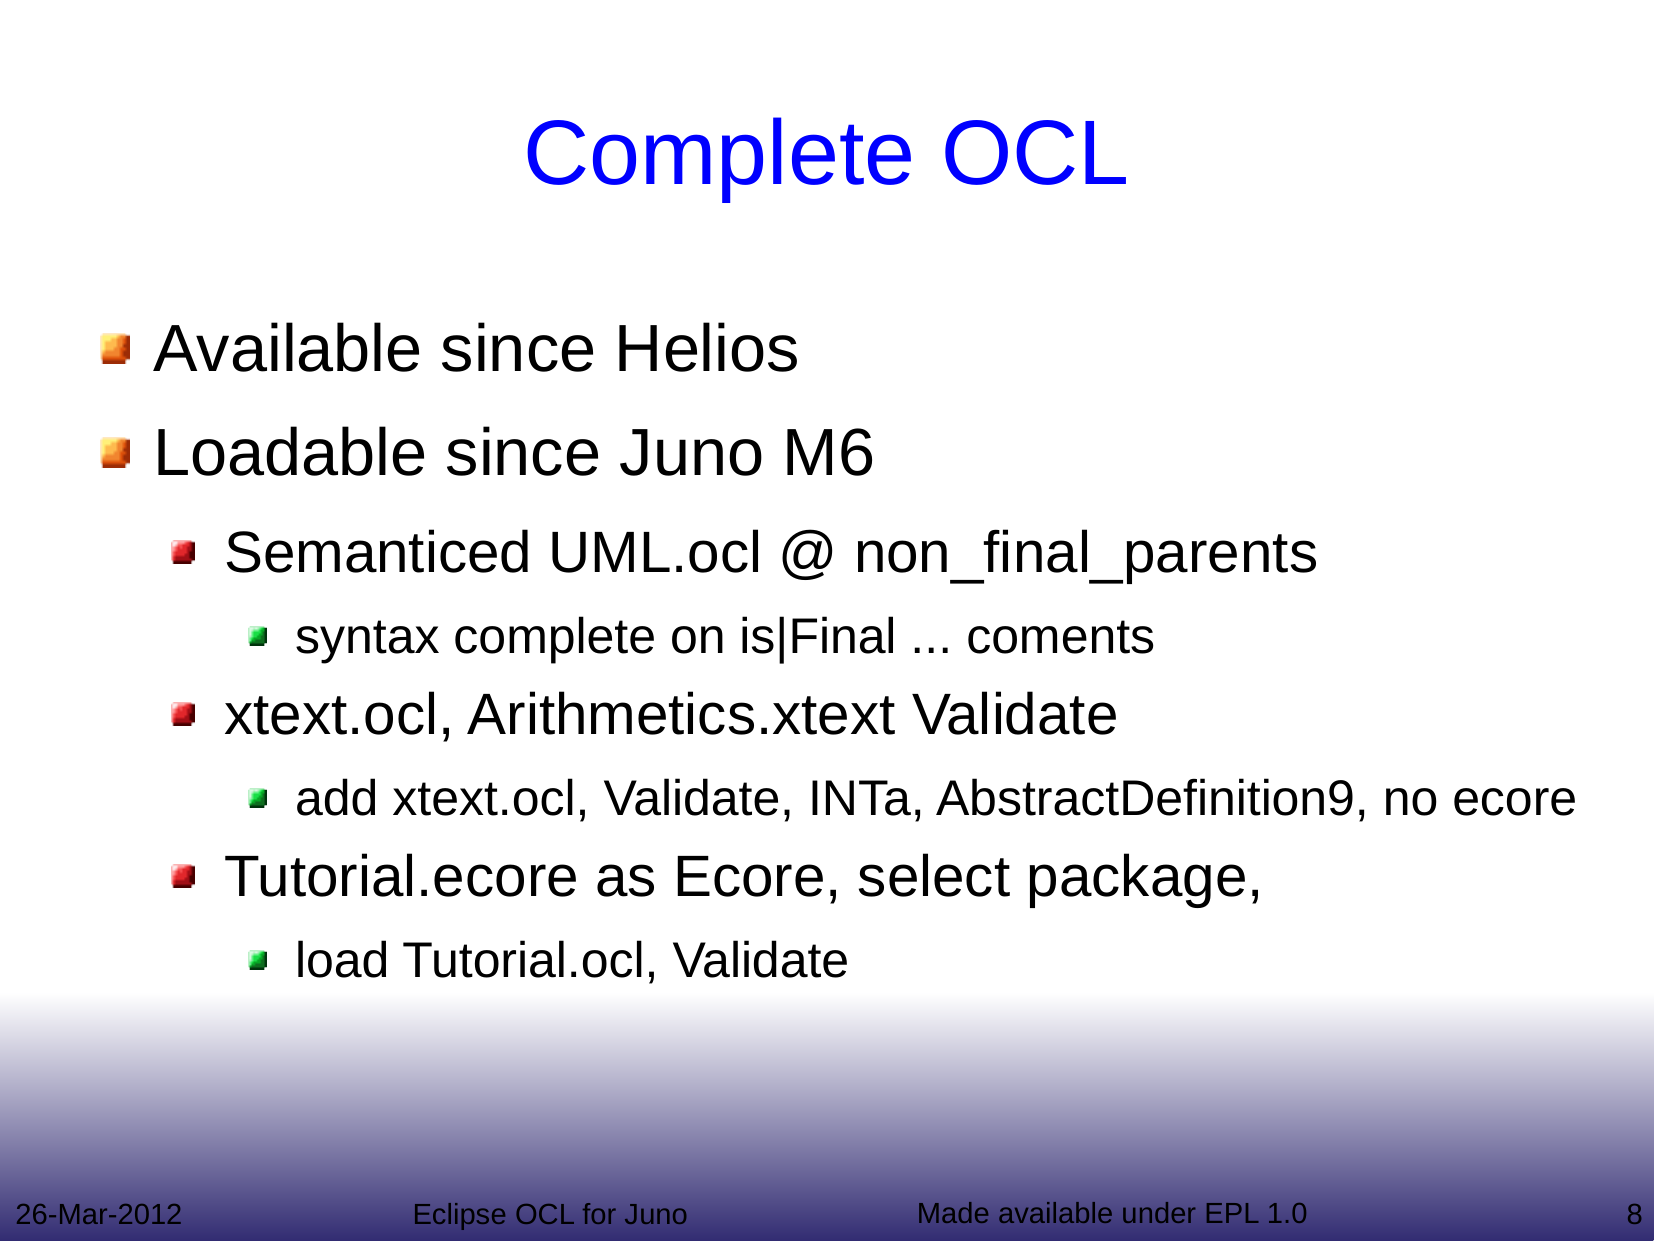

# Complete OCL
Available since Helios
Loadable since Juno M6
Semanticed UML.ocl @ non_final_parents
syntax complete on is|Final ... coments
xtext.ocl, Arithmetics.xtext Validate
add xtext.ocl, Validate, INTa, AbstractDefinition9, no ecore
Tutorial.ecore as Ecore, select package,
load Tutorial.ocl, Validate
26-Mar-2012
Eclipse OCL for Juno
8